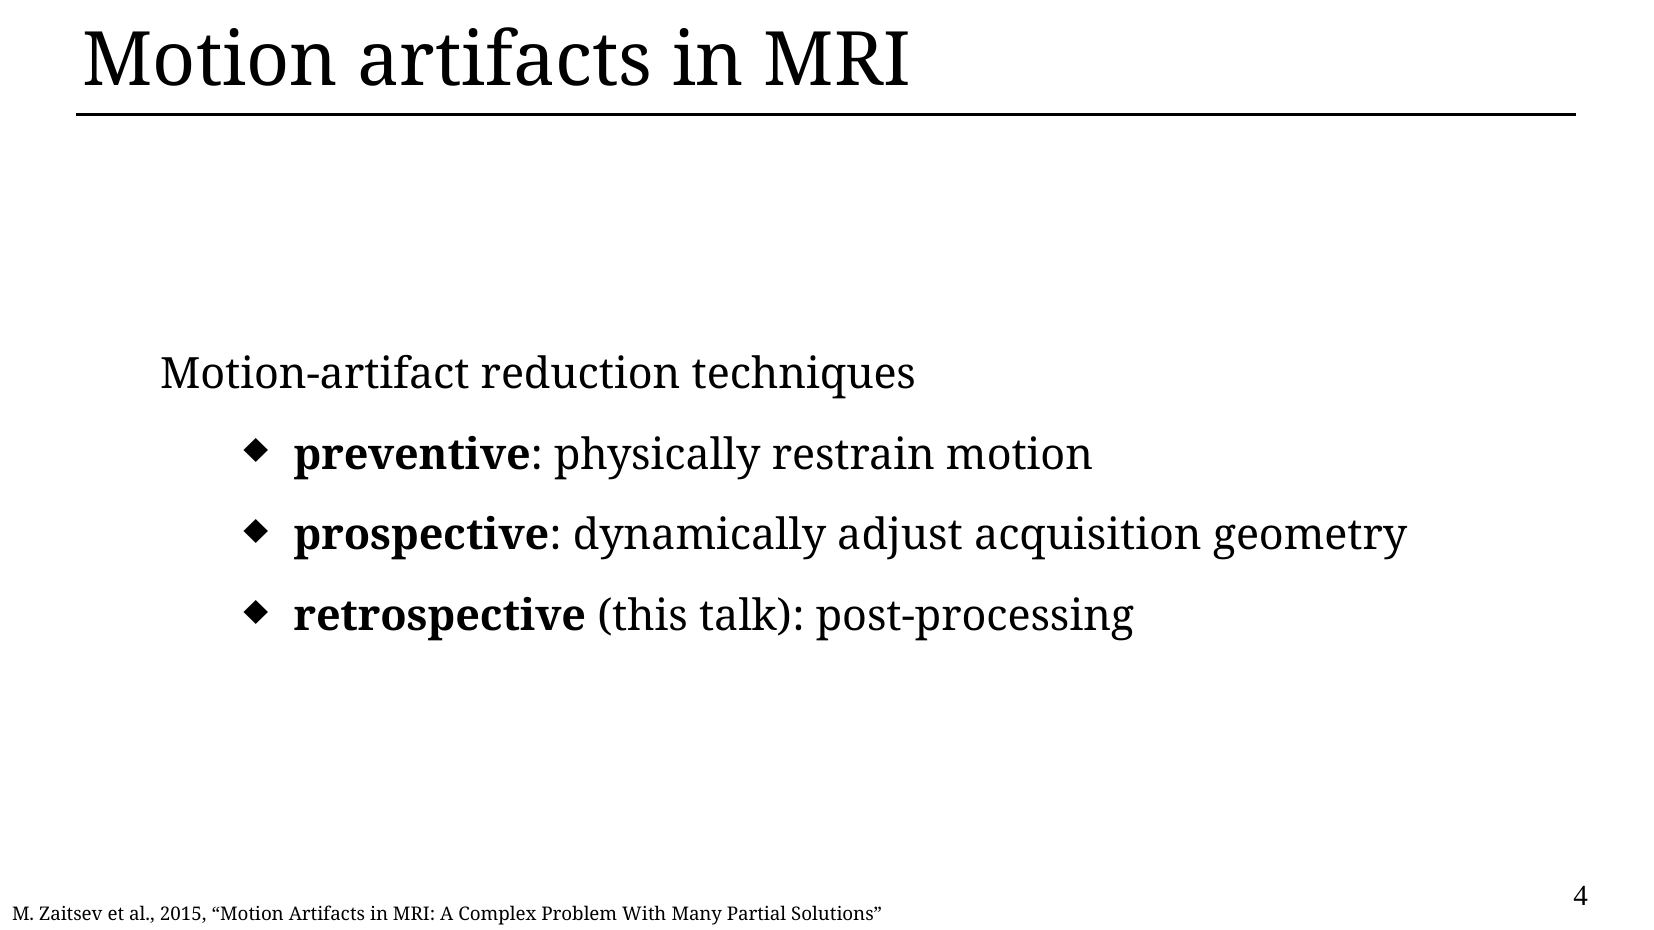

# Motion artifacts in MRI
Motion-artifact reduction techniques
preventive: physically restrain motion
prospective: dynamically adjust acquisition geometry
retrospective (this talk): post-processing
M. Zaitsev et al., 2015, “Motion Artifacts in MRI: A Complex Problem With Many Partial Solutions”